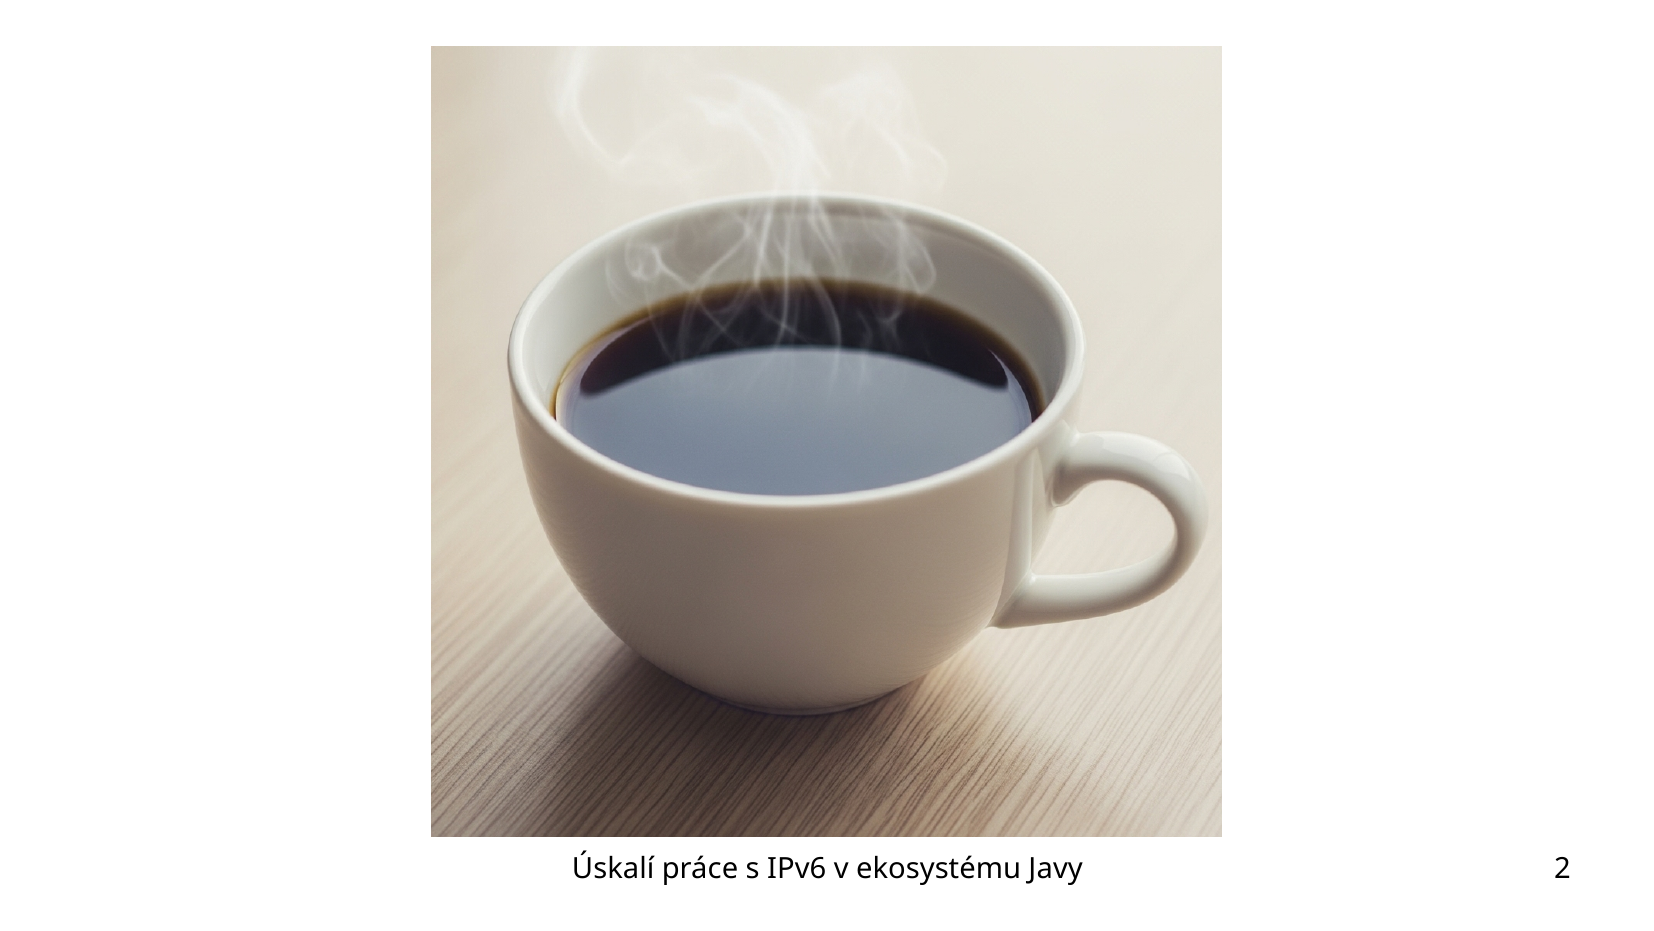

Úskalí práce s IPv6 v ekosystému Javy
2